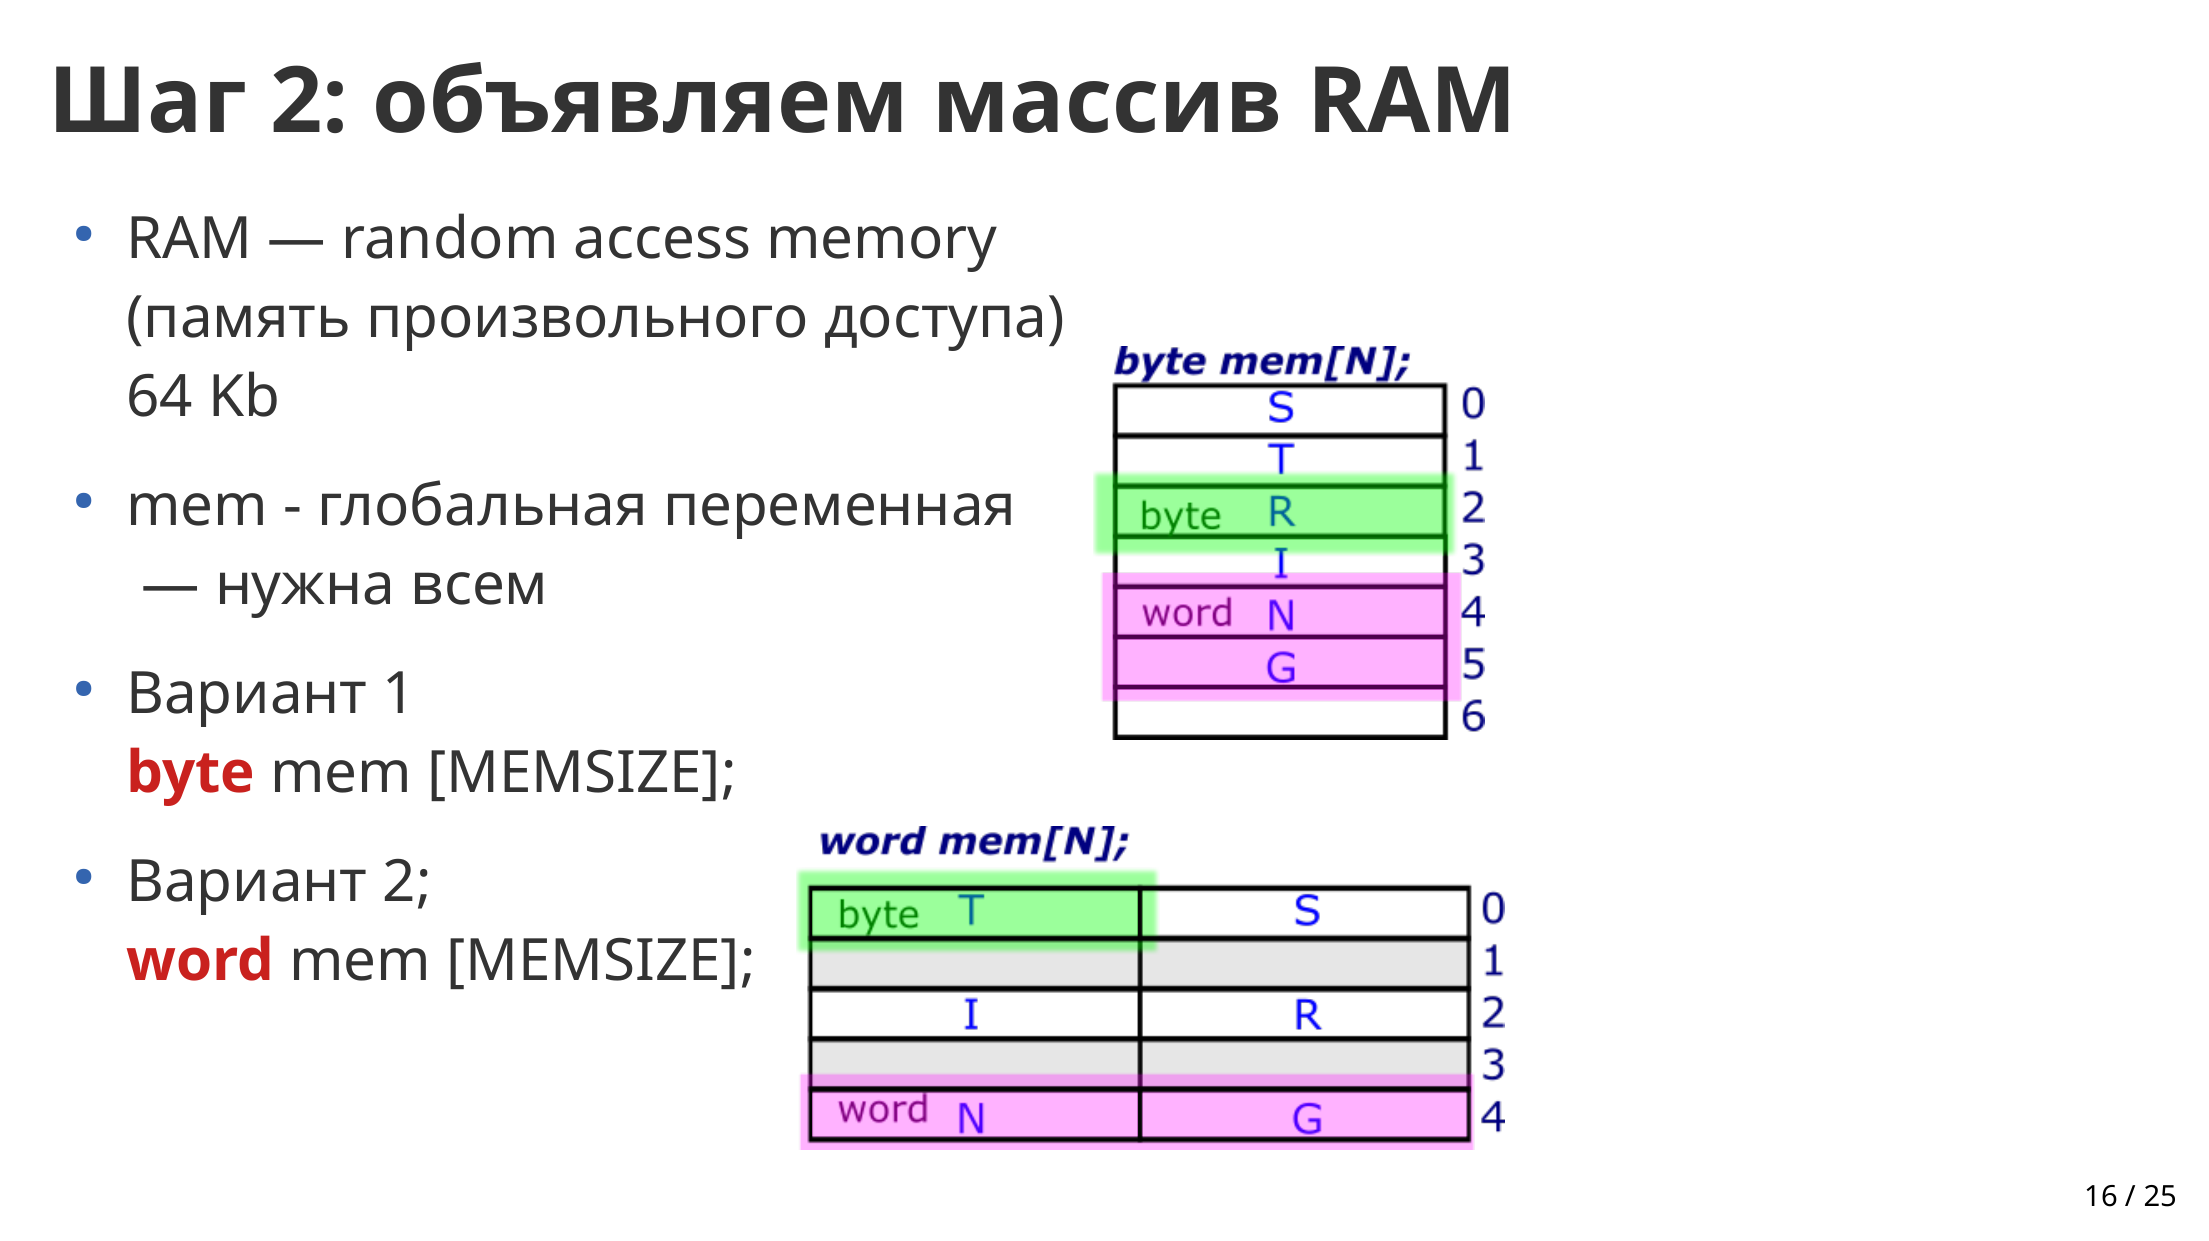

# Шаг 2: объявляем массив RAM
RAM — random access memory
(память произвольного доступа)
64 Kb
mem - глобальная переменная
 — нужна всем
Вариант 1
byte mem [MEMSIZE];
Вариант 2;
word mem [MEMSIZE];
16